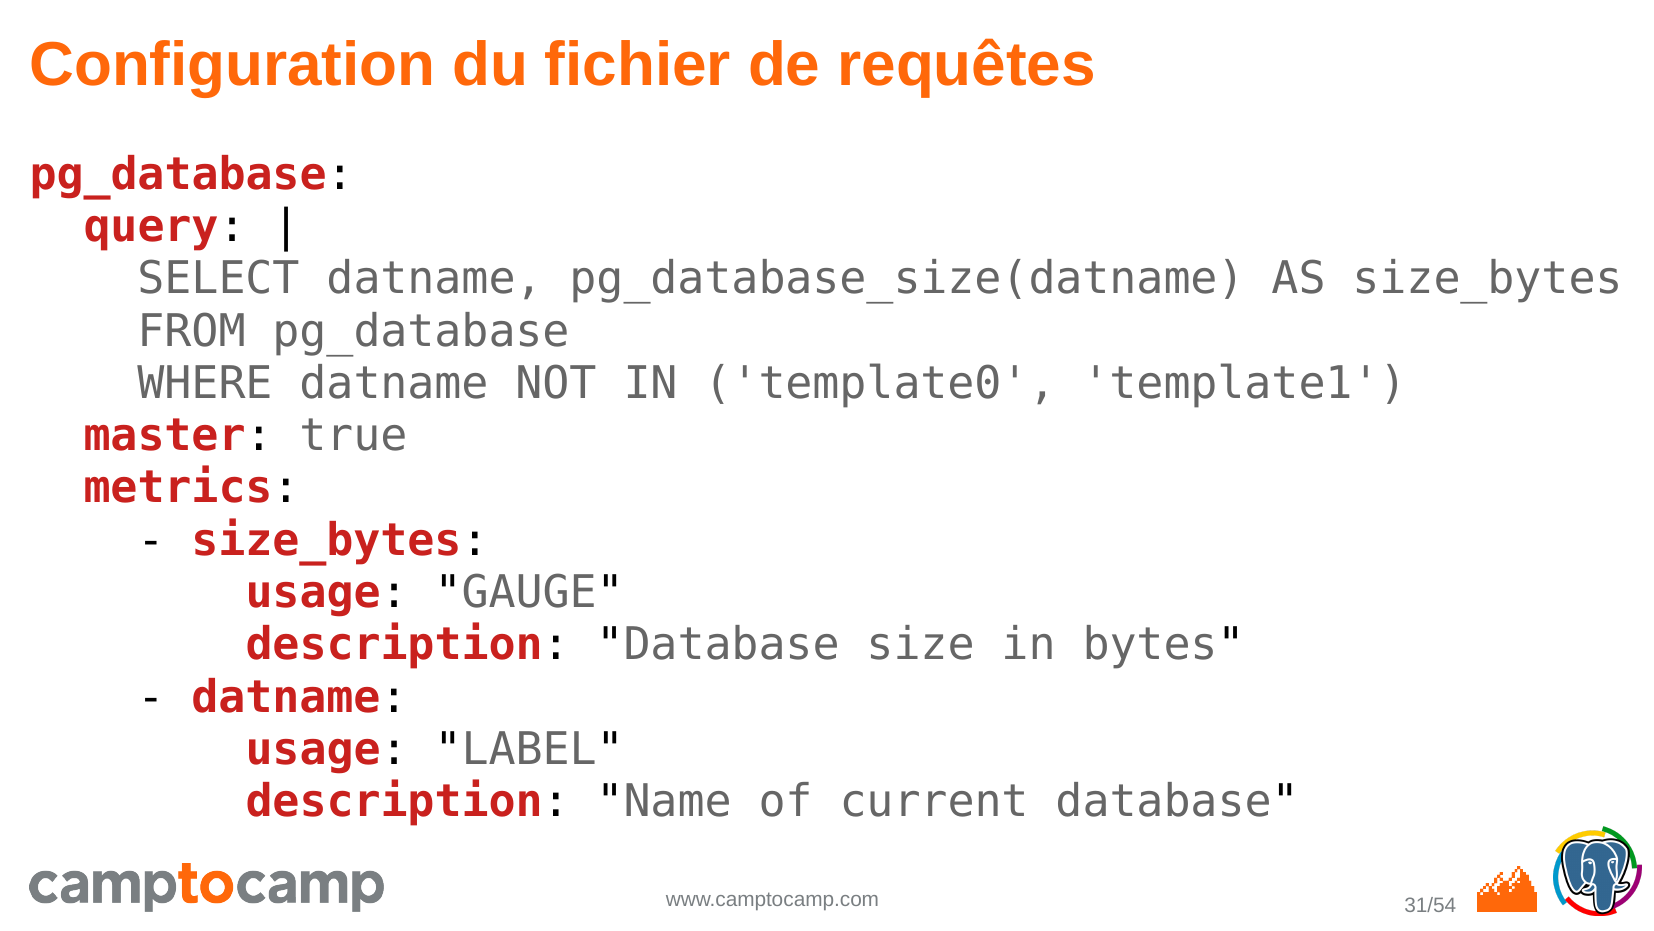

# Configuration du fichier de requêtes
pg_database:
 query: |
 SELECT datname, pg_database_size(datname) AS size_bytes
 FROM pg_database
 WHERE datname NOT IN ('template0', 'template1')
 master: true
 metrics:
 - size_bytes:
 usage: "GAUGE"
 description: "Database size in bytes"
 - datname:
 usage: "LABEL"
 description: "Name of current database"